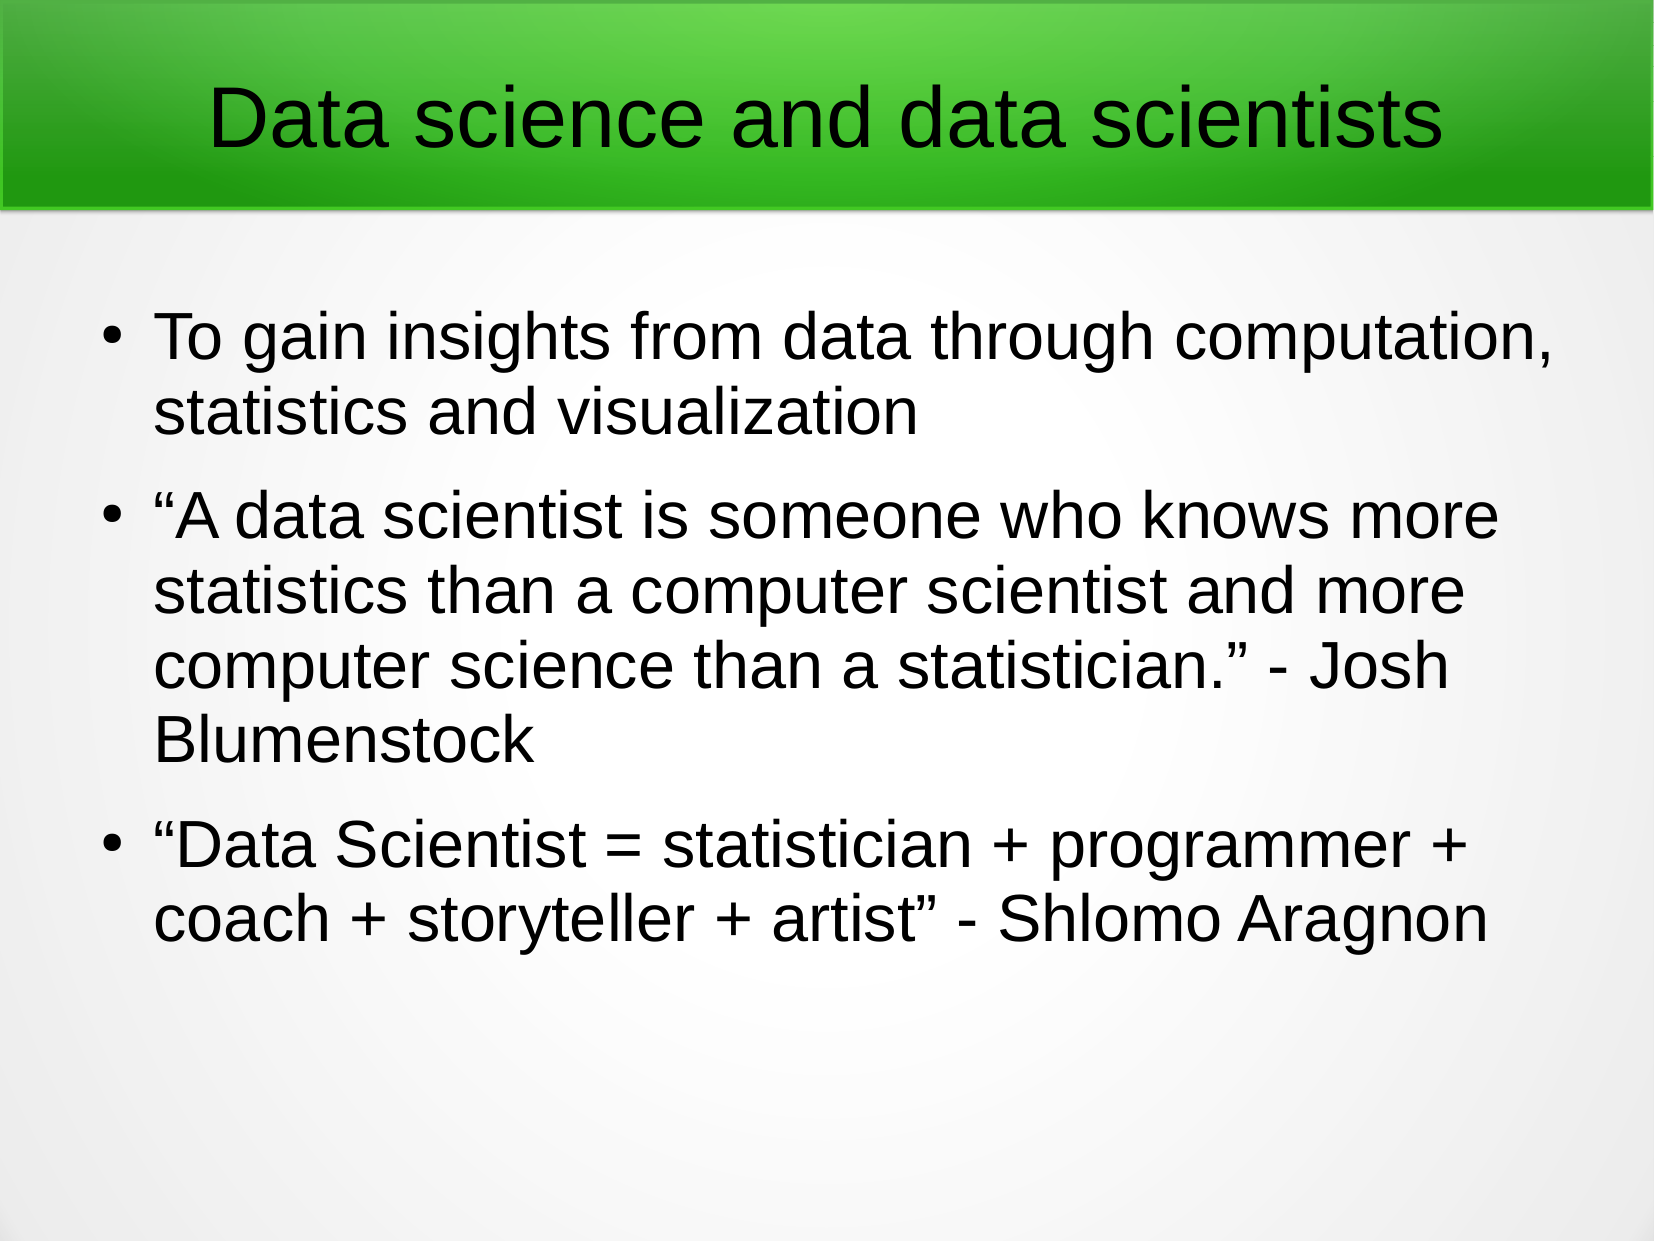

# Data science and data scientists
To gain insights from data through computation, statistics and visualization
“A data scientist is someone who knows more statistics than a computer scientist and more computer science than a statistician.” - Josh Blumenstock
“Data Scientist = statistician + programmer + coach + storyteller + artist” - Shlomo Aragnon